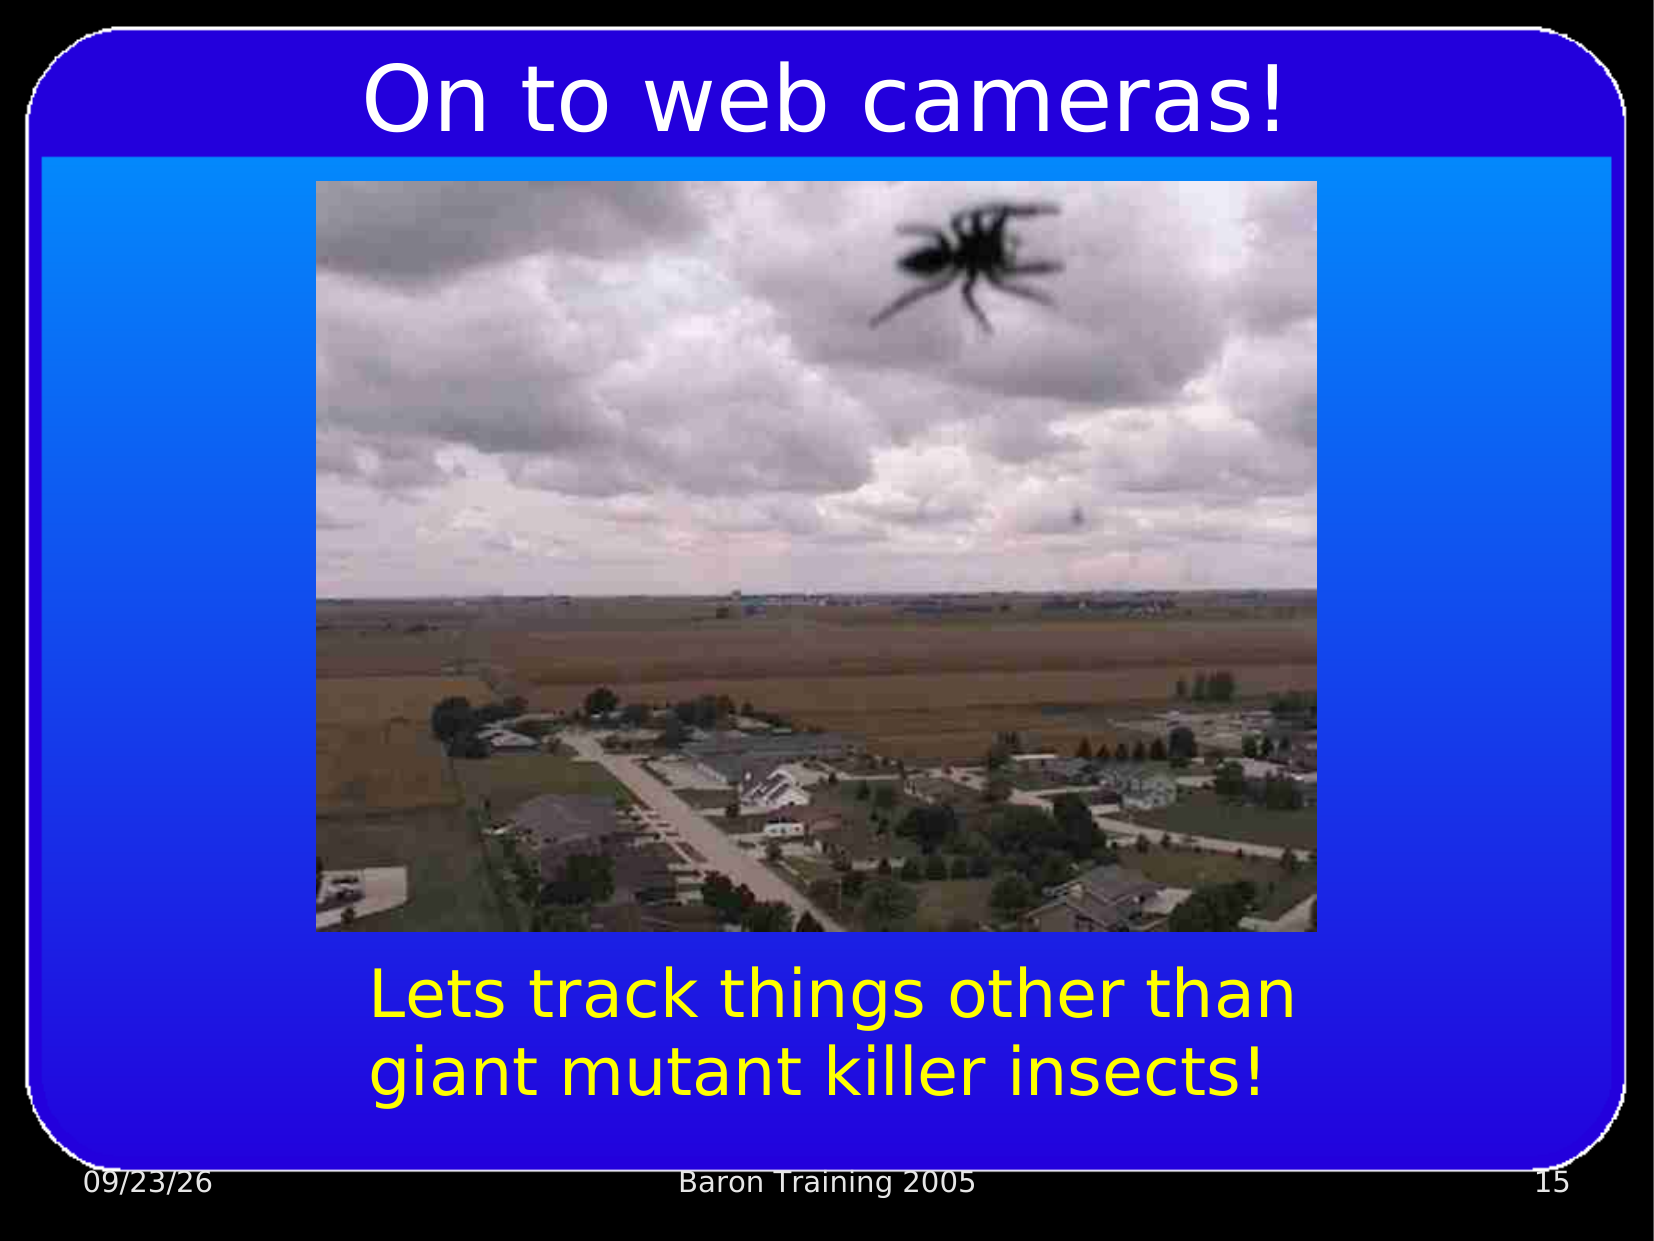

# On to web cameras!
Lets track things other than
giant mutant killer insects!
Baron Training 2005
15